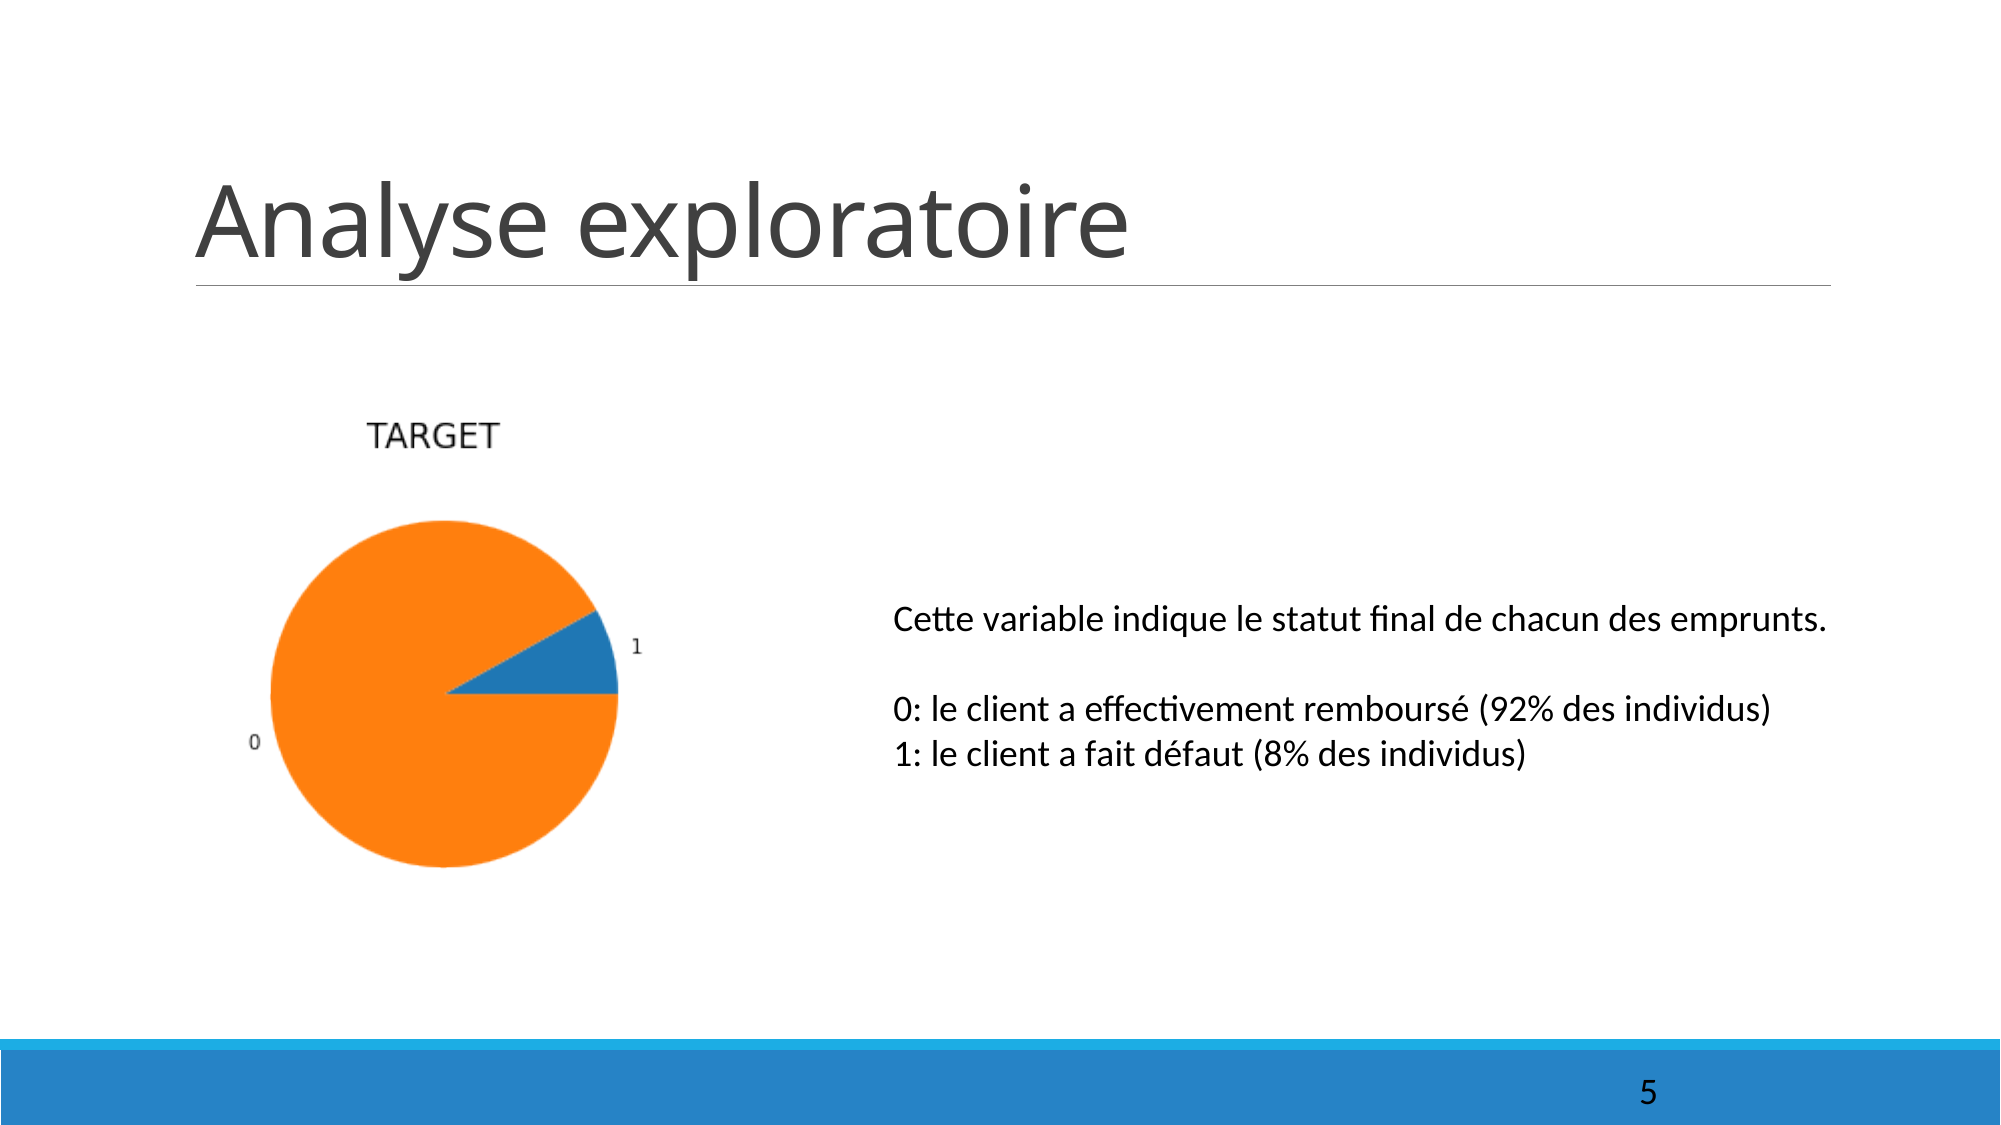

# Analyse exploratoire
Cette variable indique le statut final de chacun des emprunts.
0: le client a effectivement remboursé (92% des individus)
1: le client a fait défaut (8% des individus)